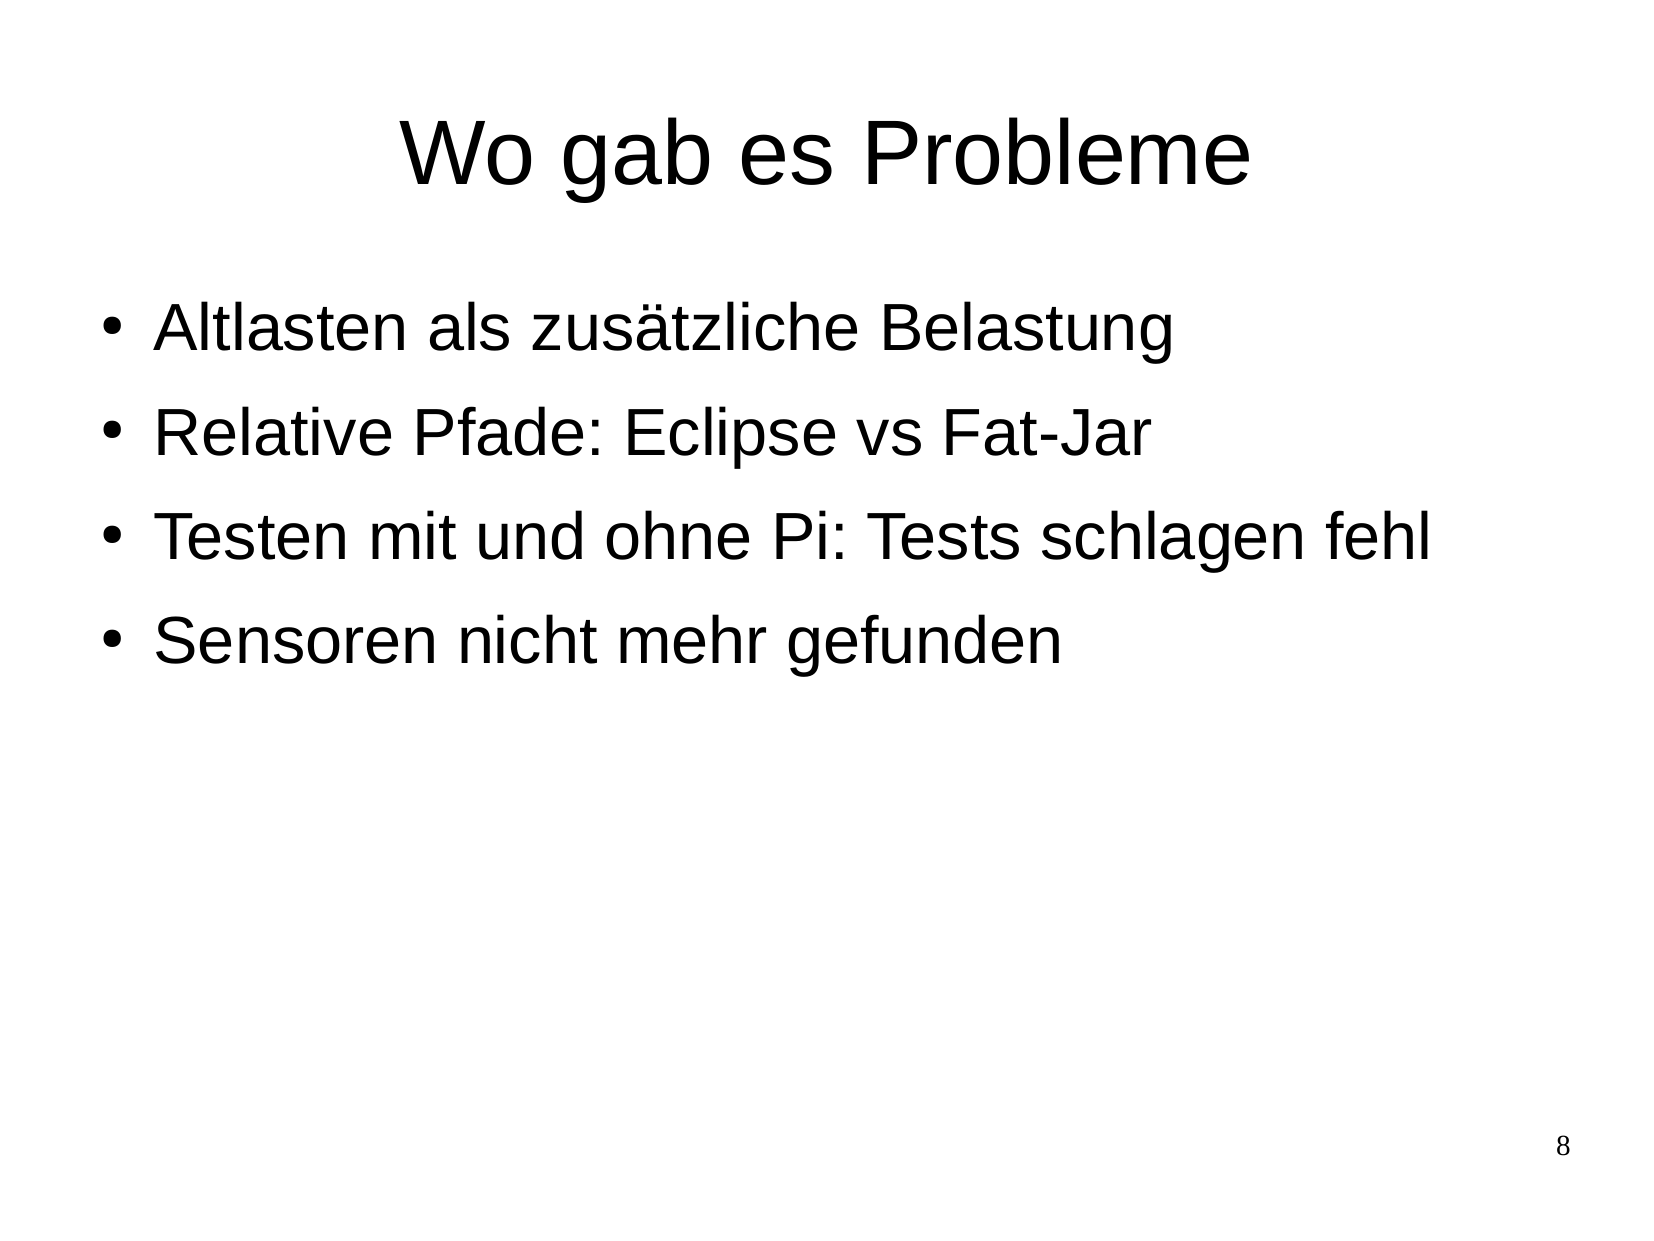

# Wo gab es Probleme
Altlasten als zusätzliche Belastung
Relative Pfade: Eclipse vs Fat-Jar
Testen mit und ohne Pi: Tests schlagen fehl
Sensoren nicht mehr gefunden
8